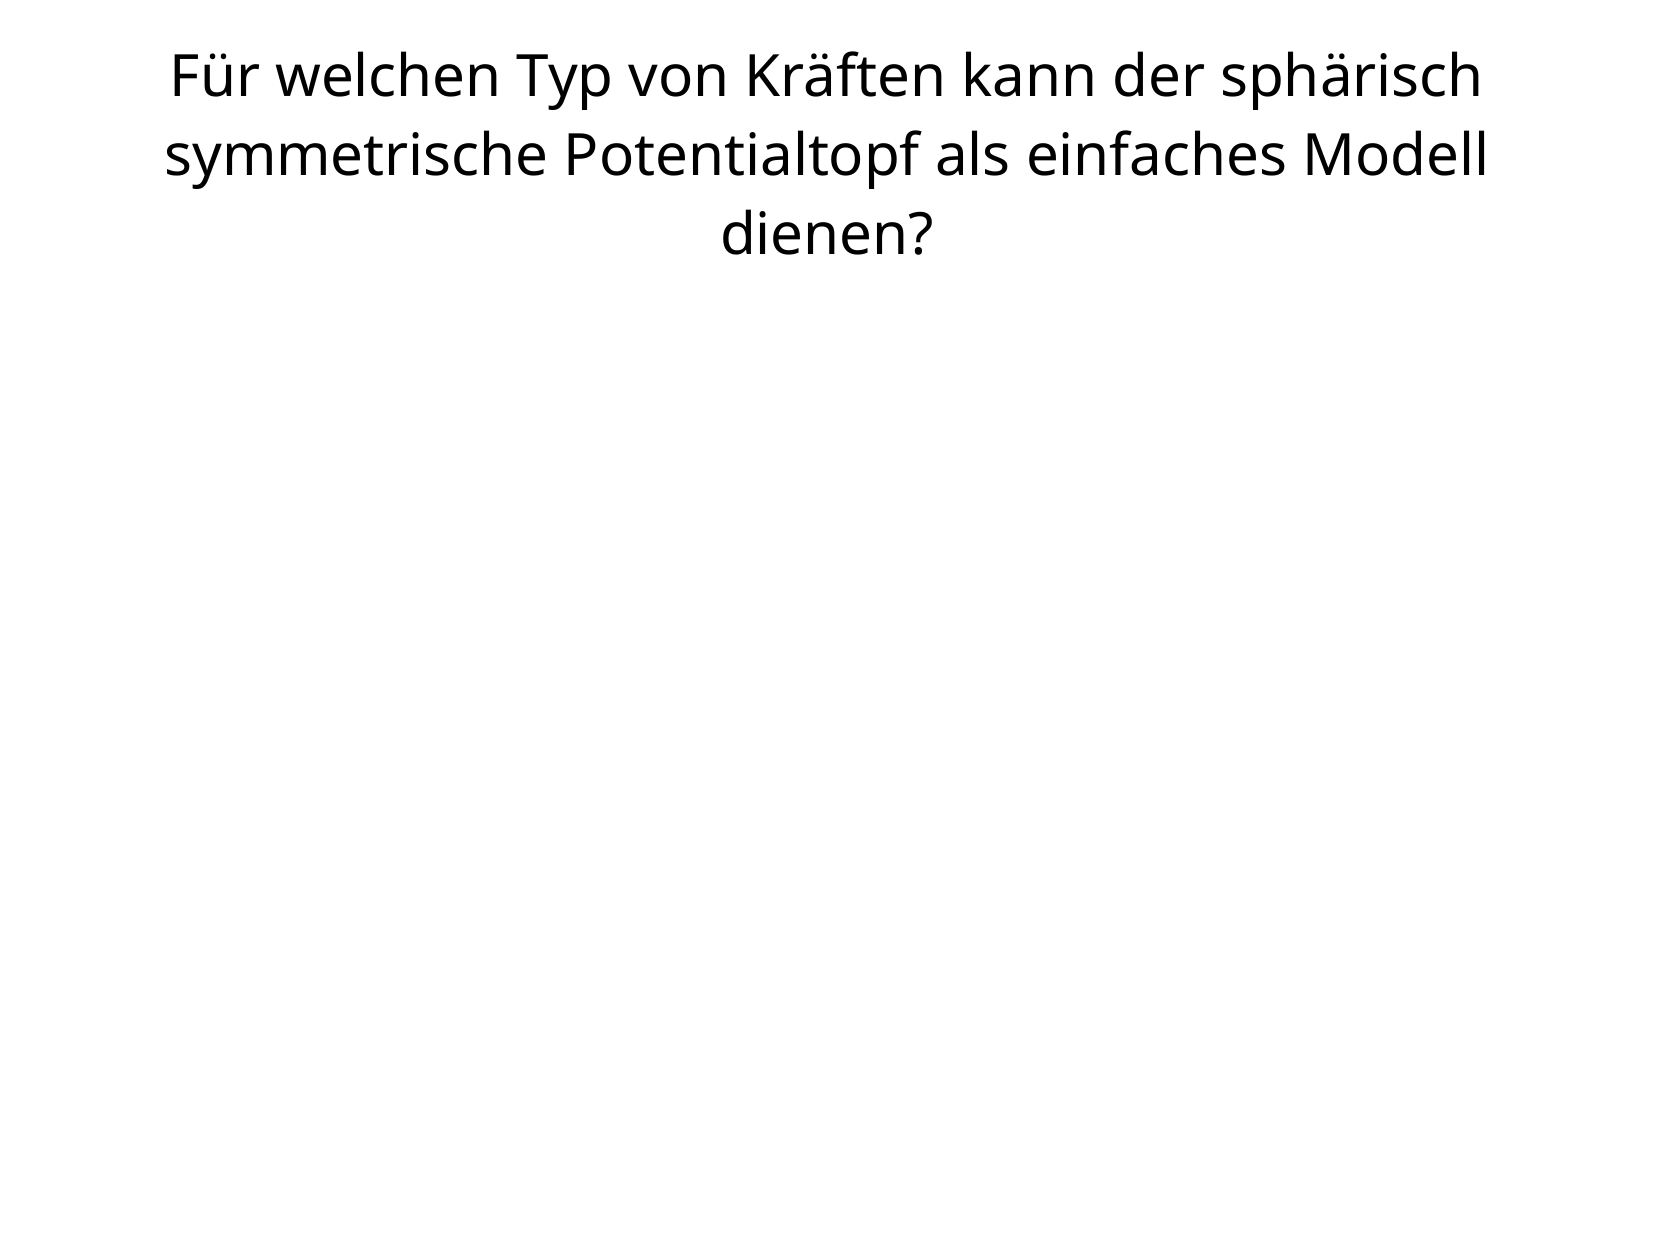

# Für welchen Typ von Kräften kann der sphärisch symmetrische Potentialtopf als einfaches Modell dienen?